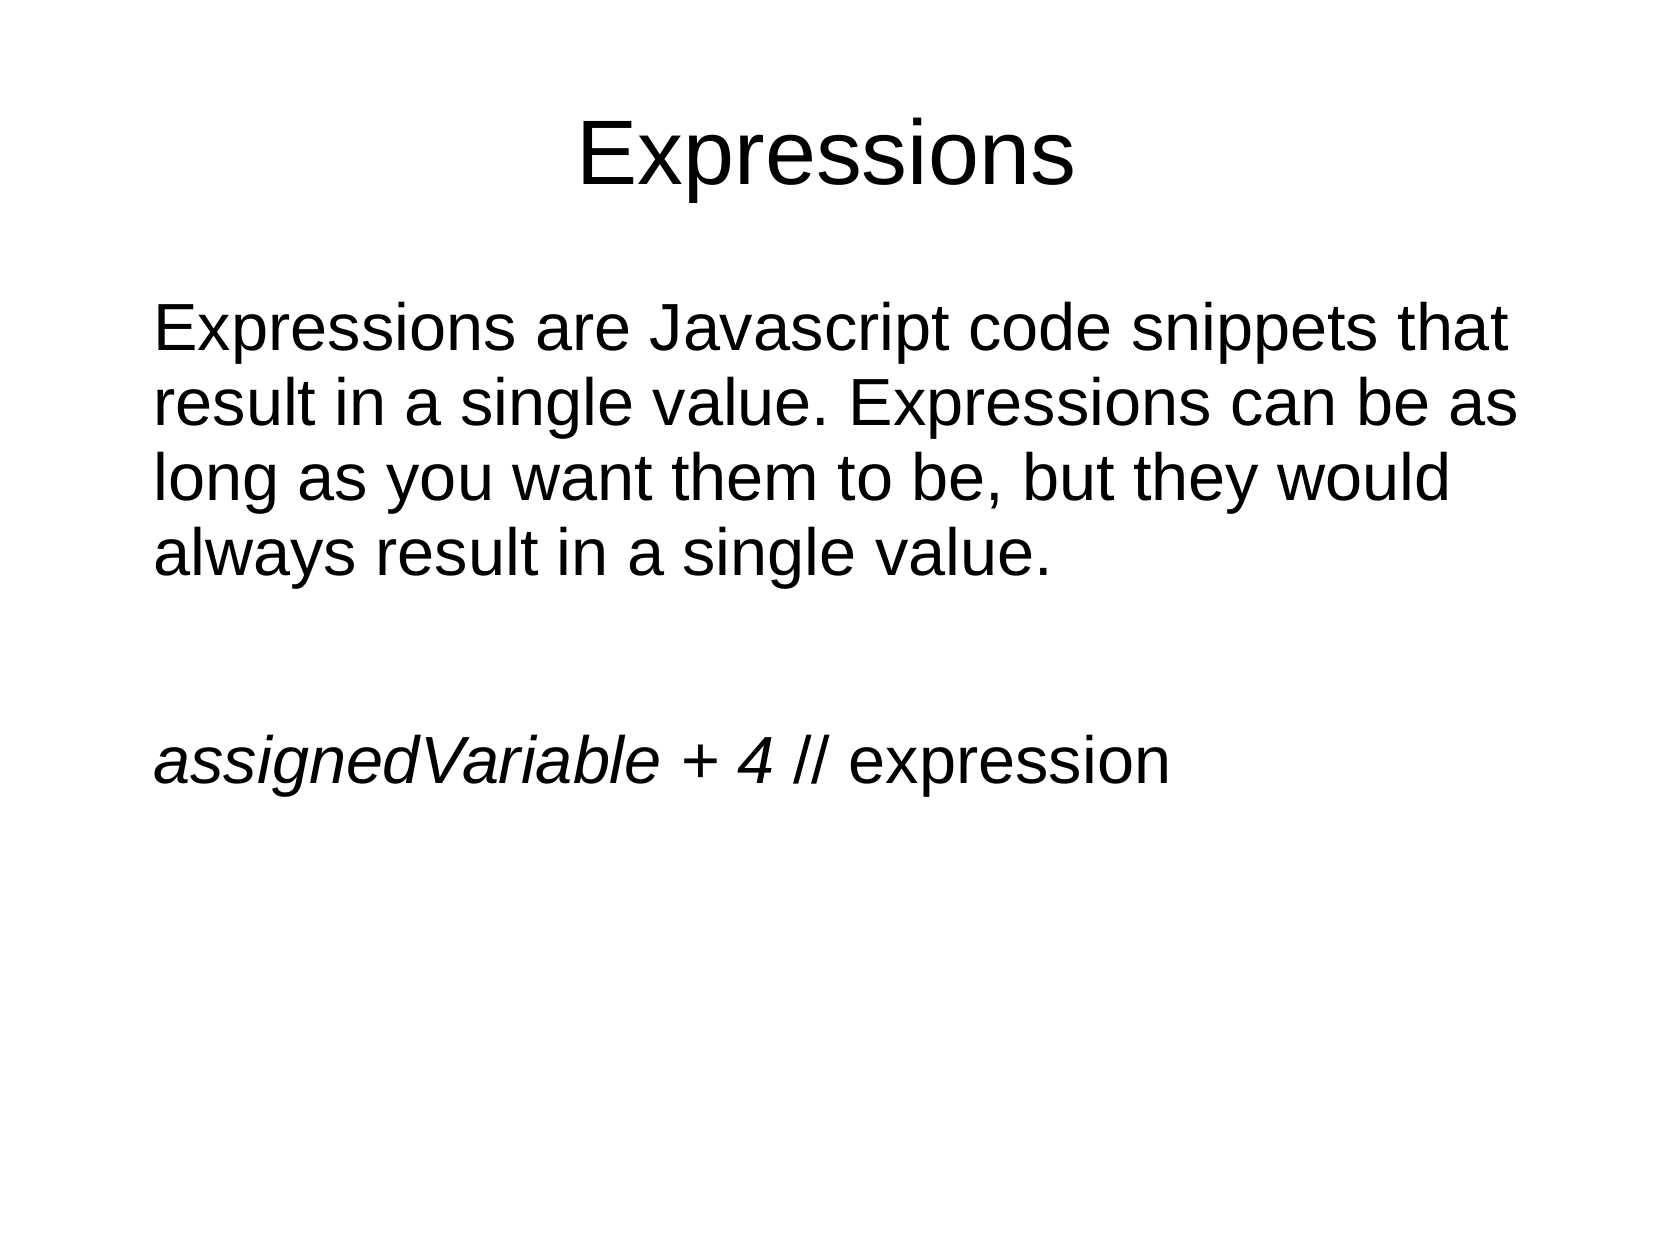

# Expressions
Expressions are Javascript code snippets that result in a single value. Expressions can be as long as you want them to be, but they would always result in a single value.
assignedVariable + 4 // expression